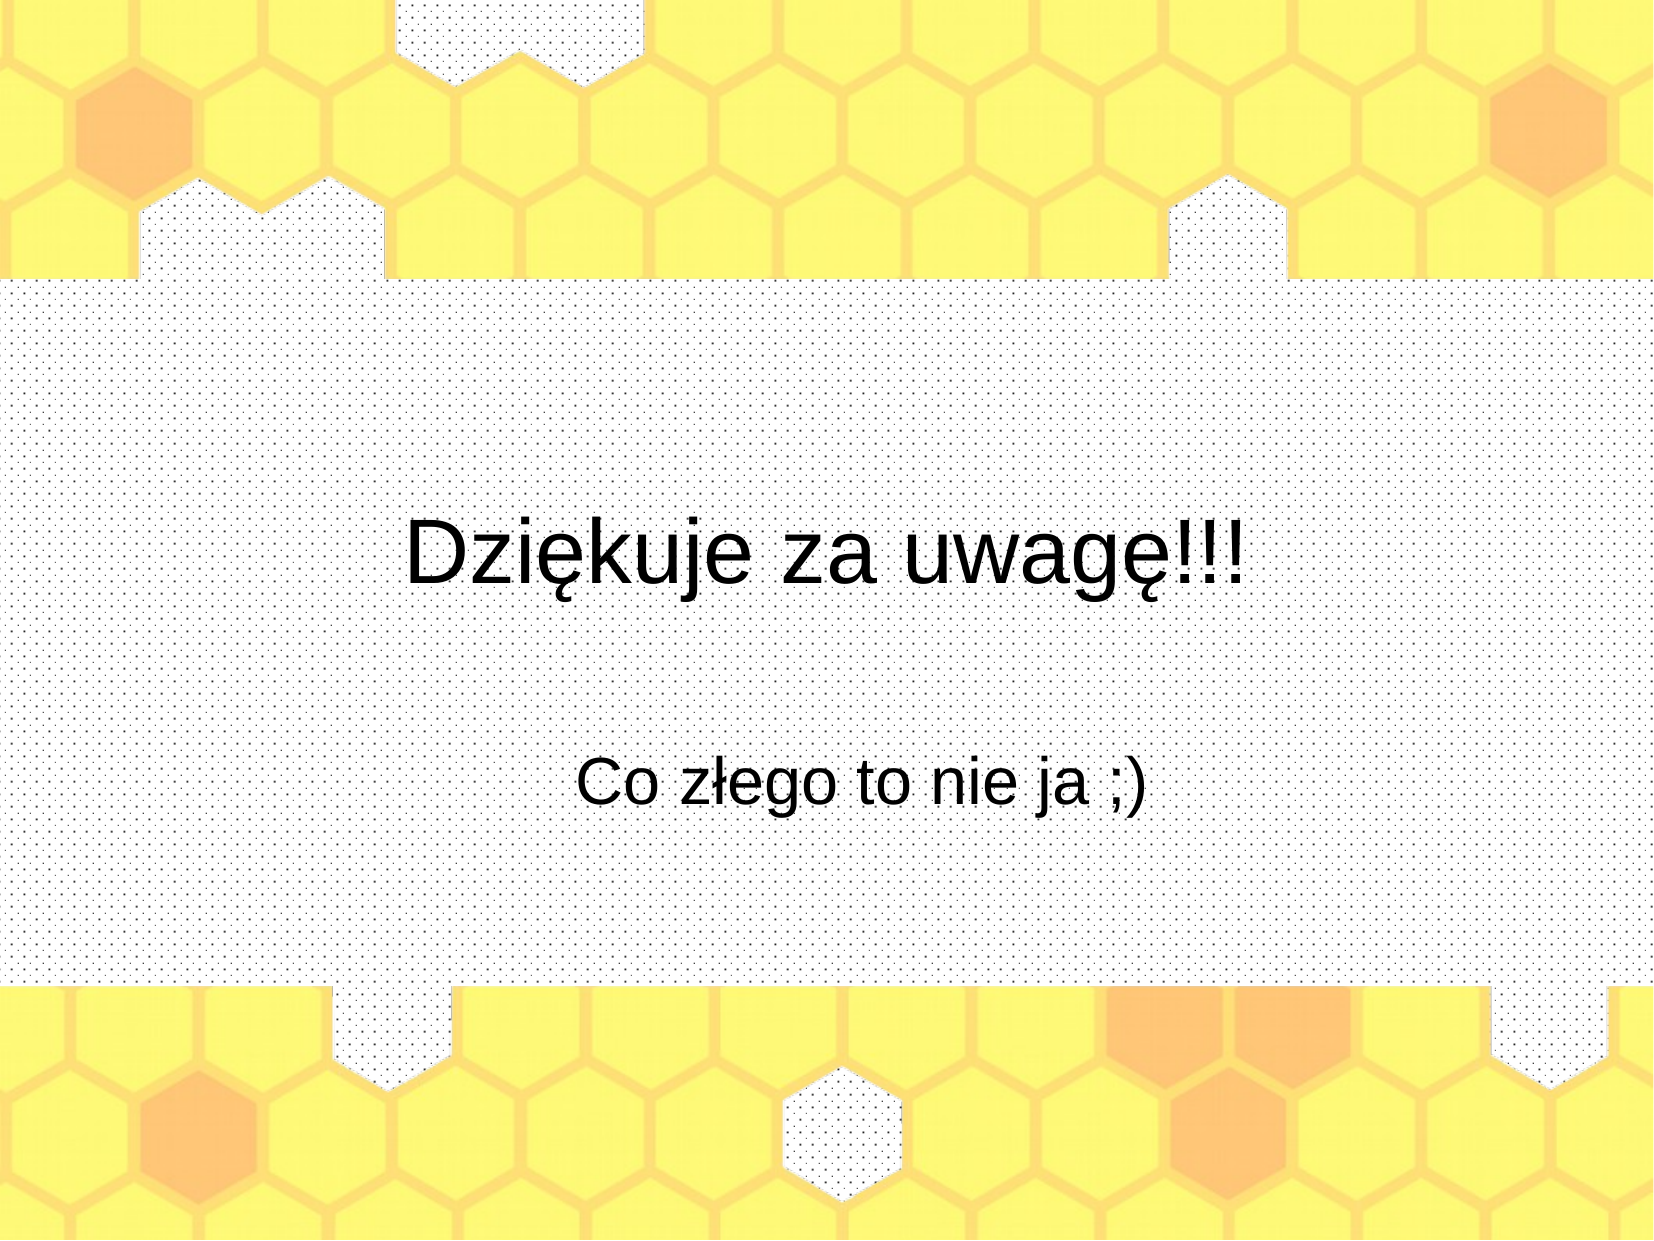

# Dziękuje za uwagę!!!
Co złego to nie ja ;)